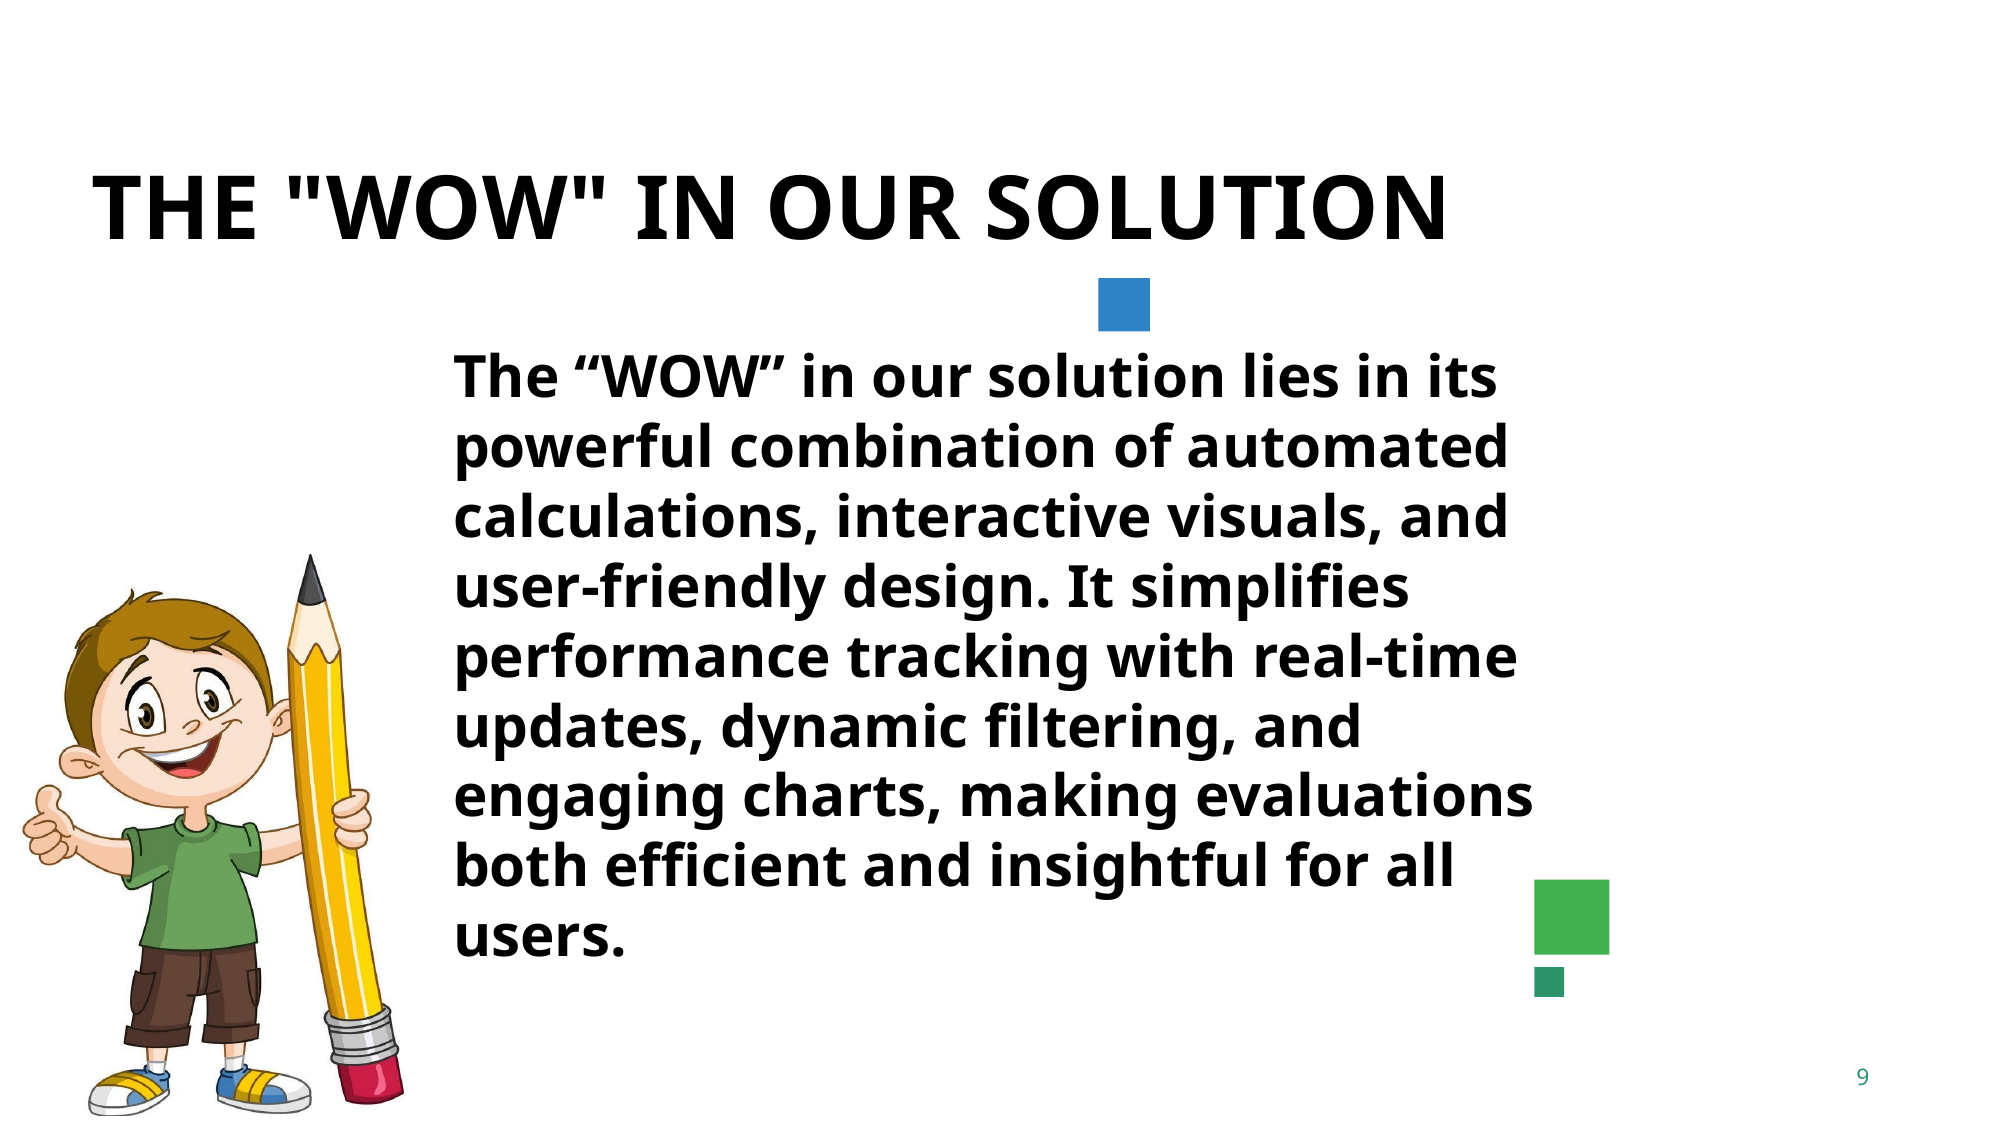

# THE "WOW" IN OUR SOLUTION
The “WOW” in our solution lies in its powerful combination of automated calculations, interactive visuals, and user-friendly design. It simplifies performance tracking with real-time updates, dynamic filtering, and engaging charts, making evaluations both efficient and insightful for all users.
3/21/2024 Annual Review